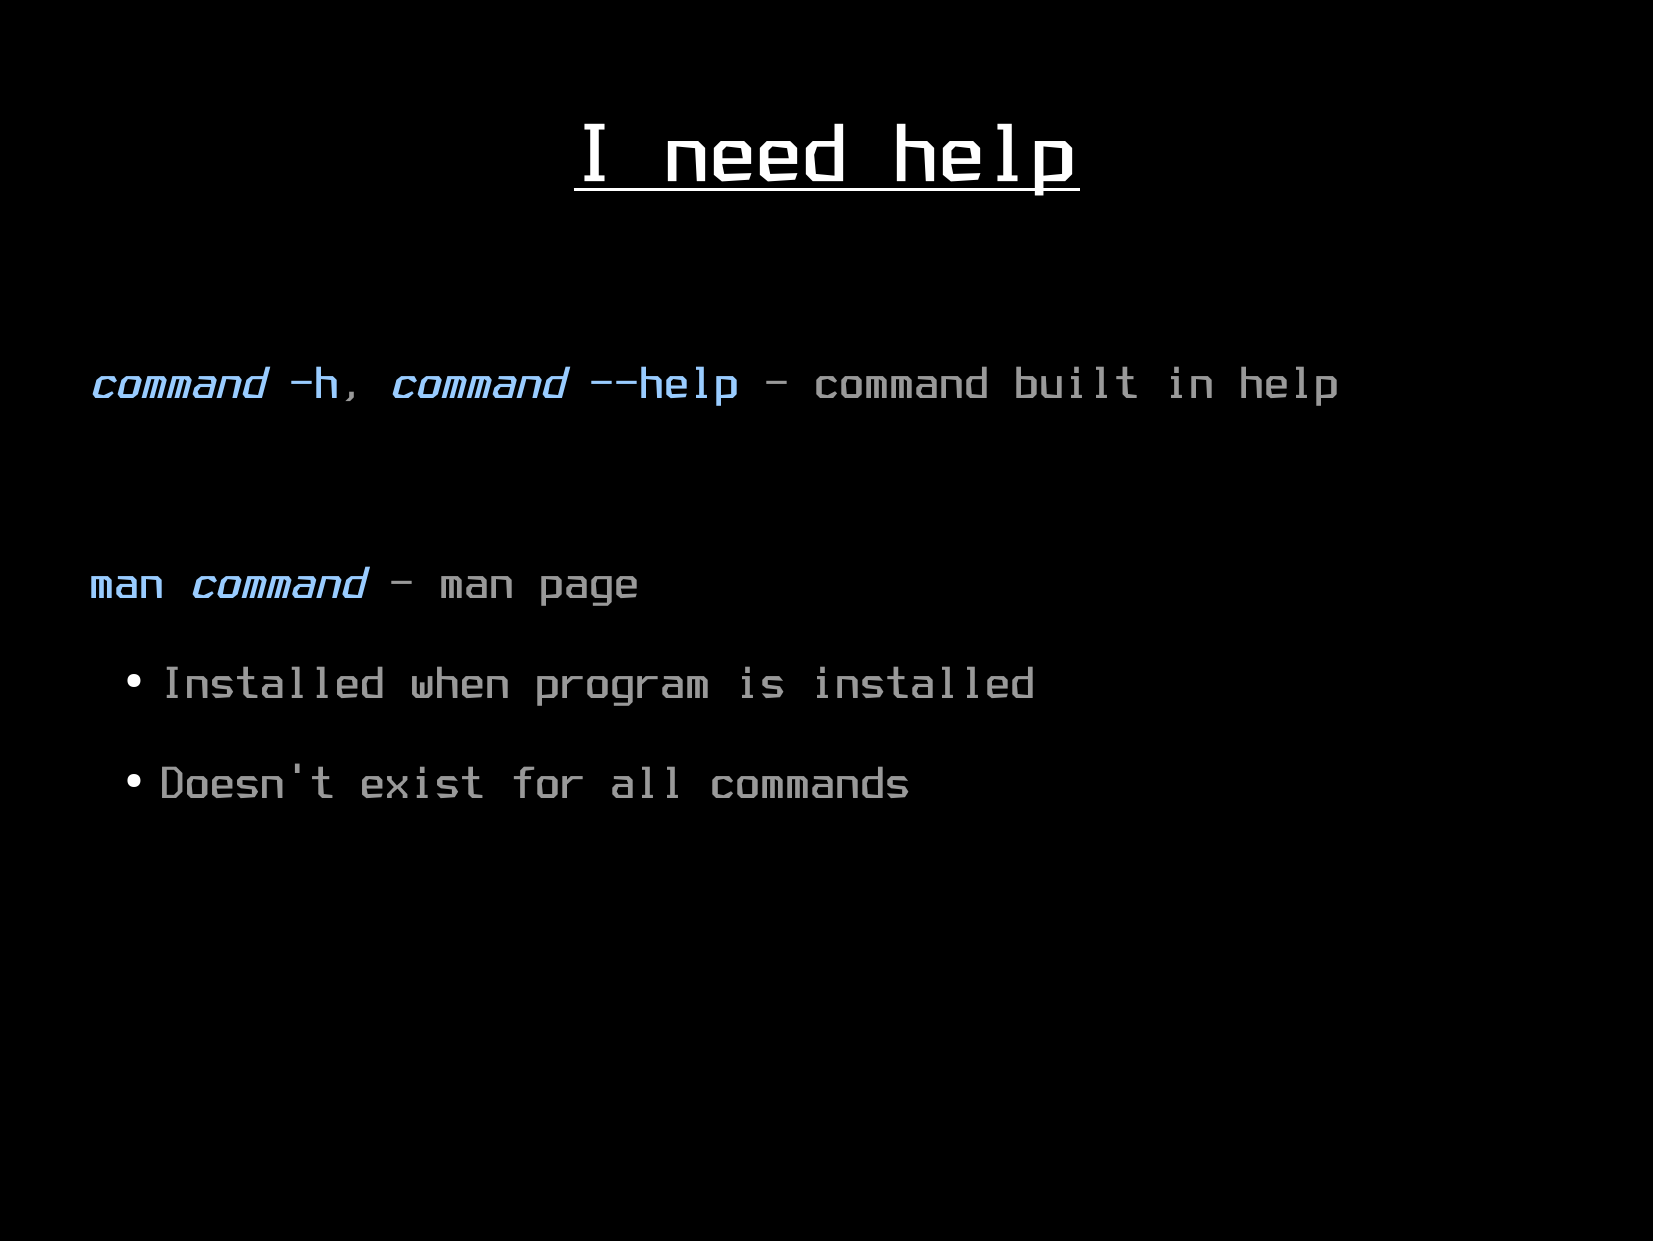

# I need help
command -h, command --help - command built in help
man command - man page
Installed when program is installed
Doesn't exist for all commands